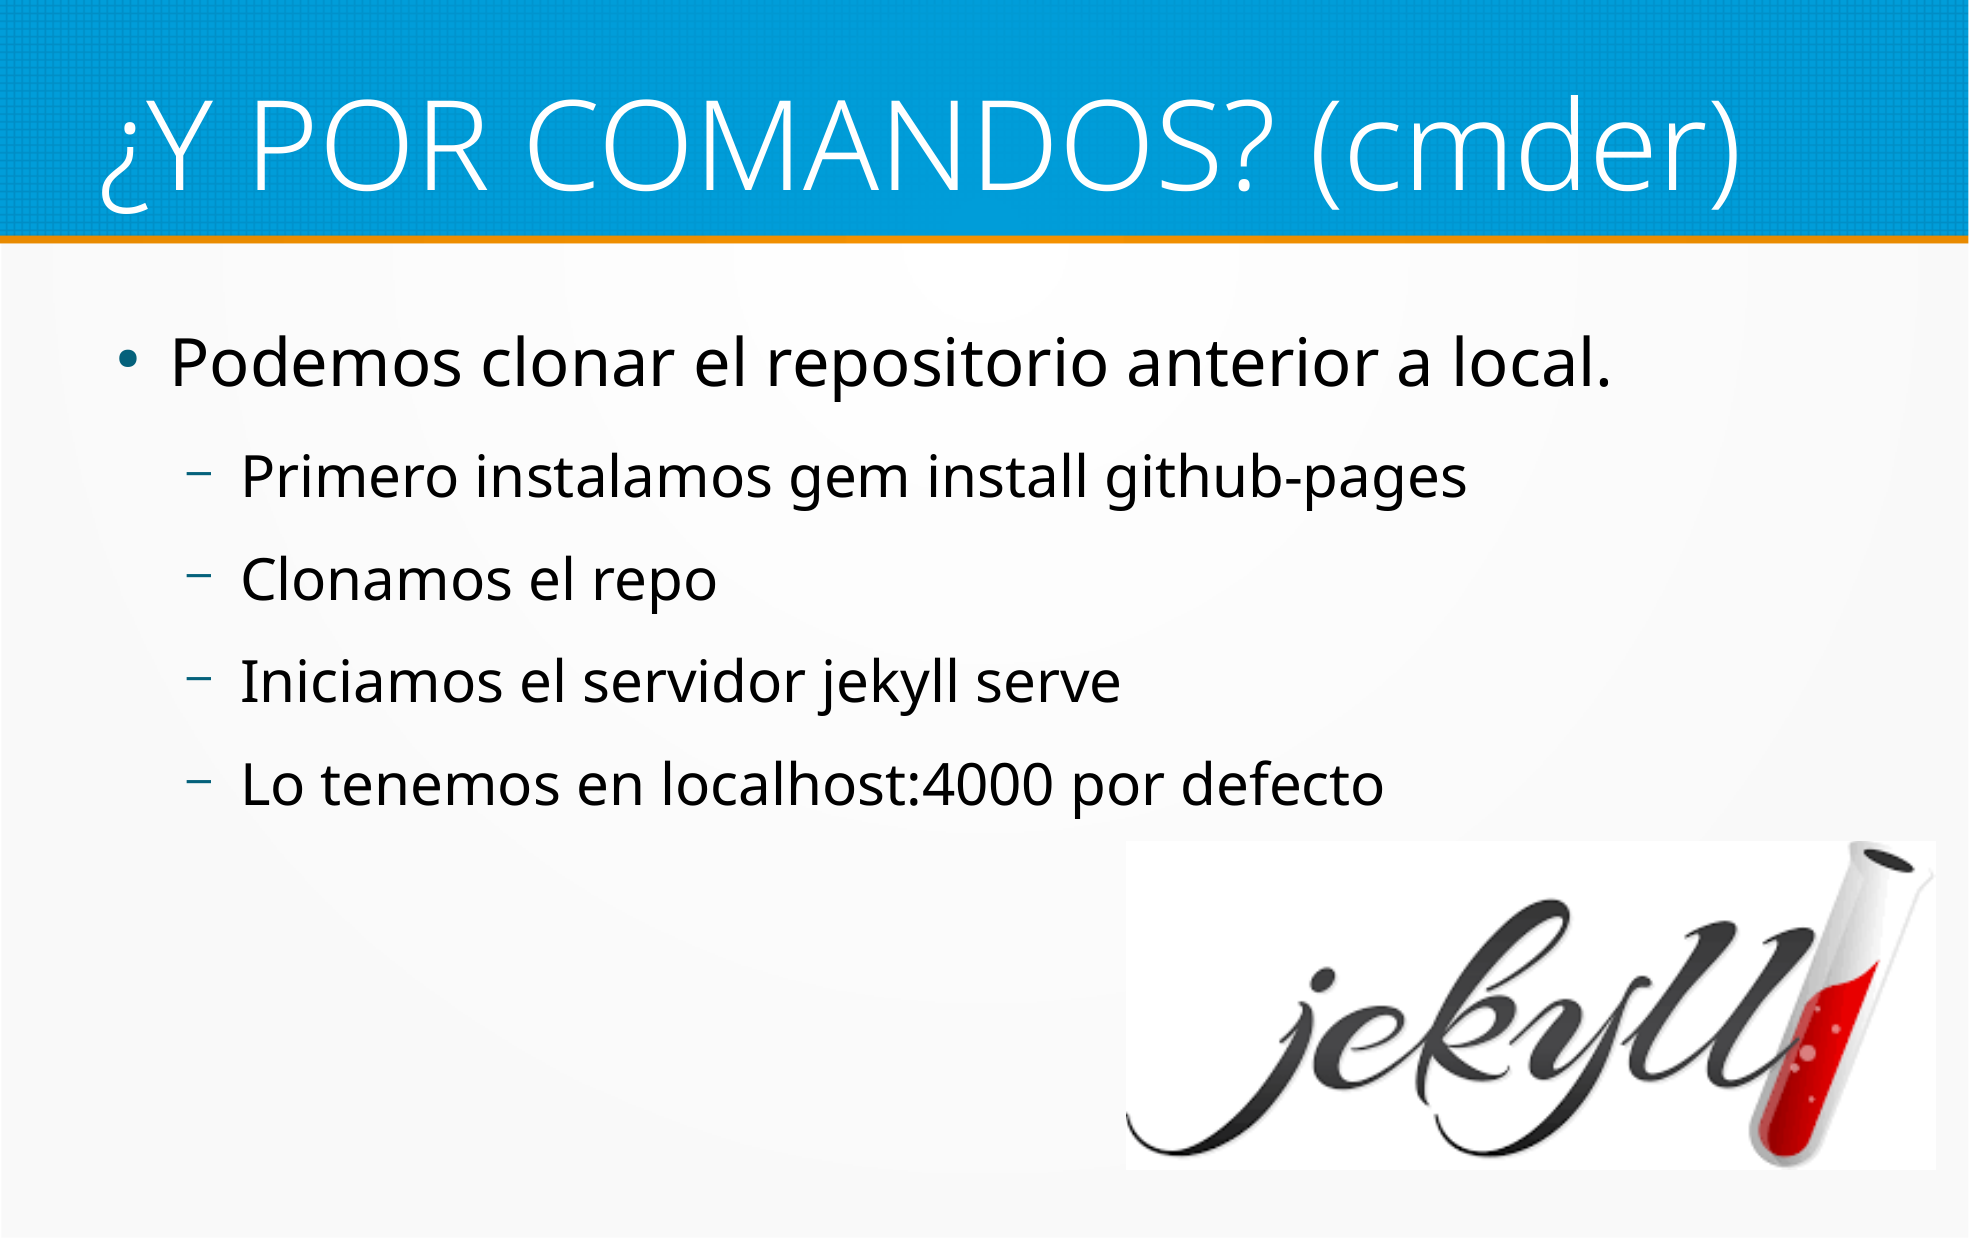

# ¿Y POR COMANDOS? (cmder)
Podemos clonar el repositorio anterior a local.
Primero instalamos gem install github-pages
Clonamos el repo
Iniciamos el servidor jekyll serve
Lo tenemos en localhost:4000 por defecto